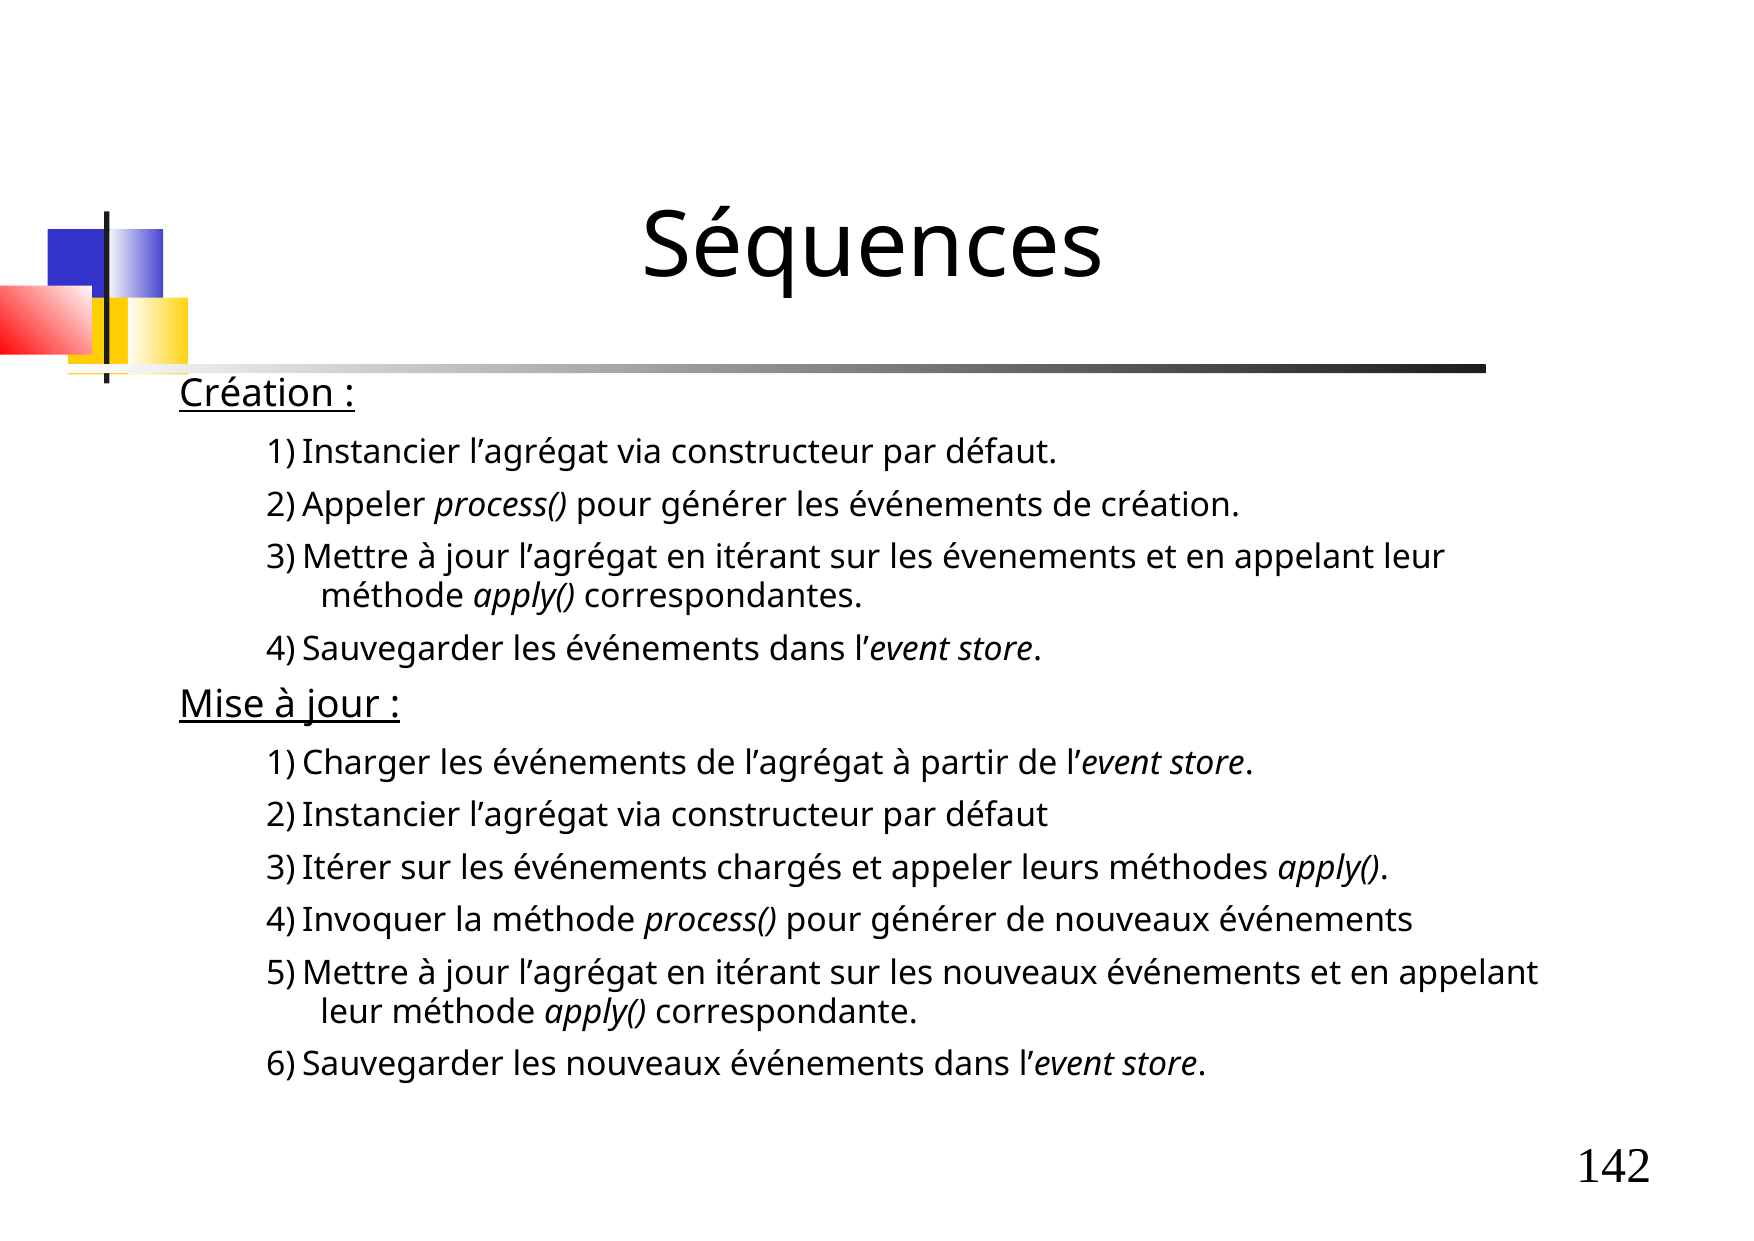

# Séquences
Création :
 Instancier l’agrégat via constructeur par défaut.
 Appeler process() pour générer les événements de création.
 Mettre à jour l’agrégat en itérant sur les évenements et en appelant leur méthode apply() correspondantes.
 Sauvegarder les événements dans l’event store.
Mise à jour :
 Charger les événements de l’agrégat à partir de l’event store.
 Instancier l’agrégat via constructeur par défaut
 Itérer sur les événements chargés et appeler leurs méthodes apply().
 Invoquer la méthode process() pour générer de nouveaux événements
 Mettre à jour l’agrégat en itérant sur les nouveaux événements et en appelant leur méthode apply() correspondante.
 Sauvegarder les nouveaux événements dans l’event store.